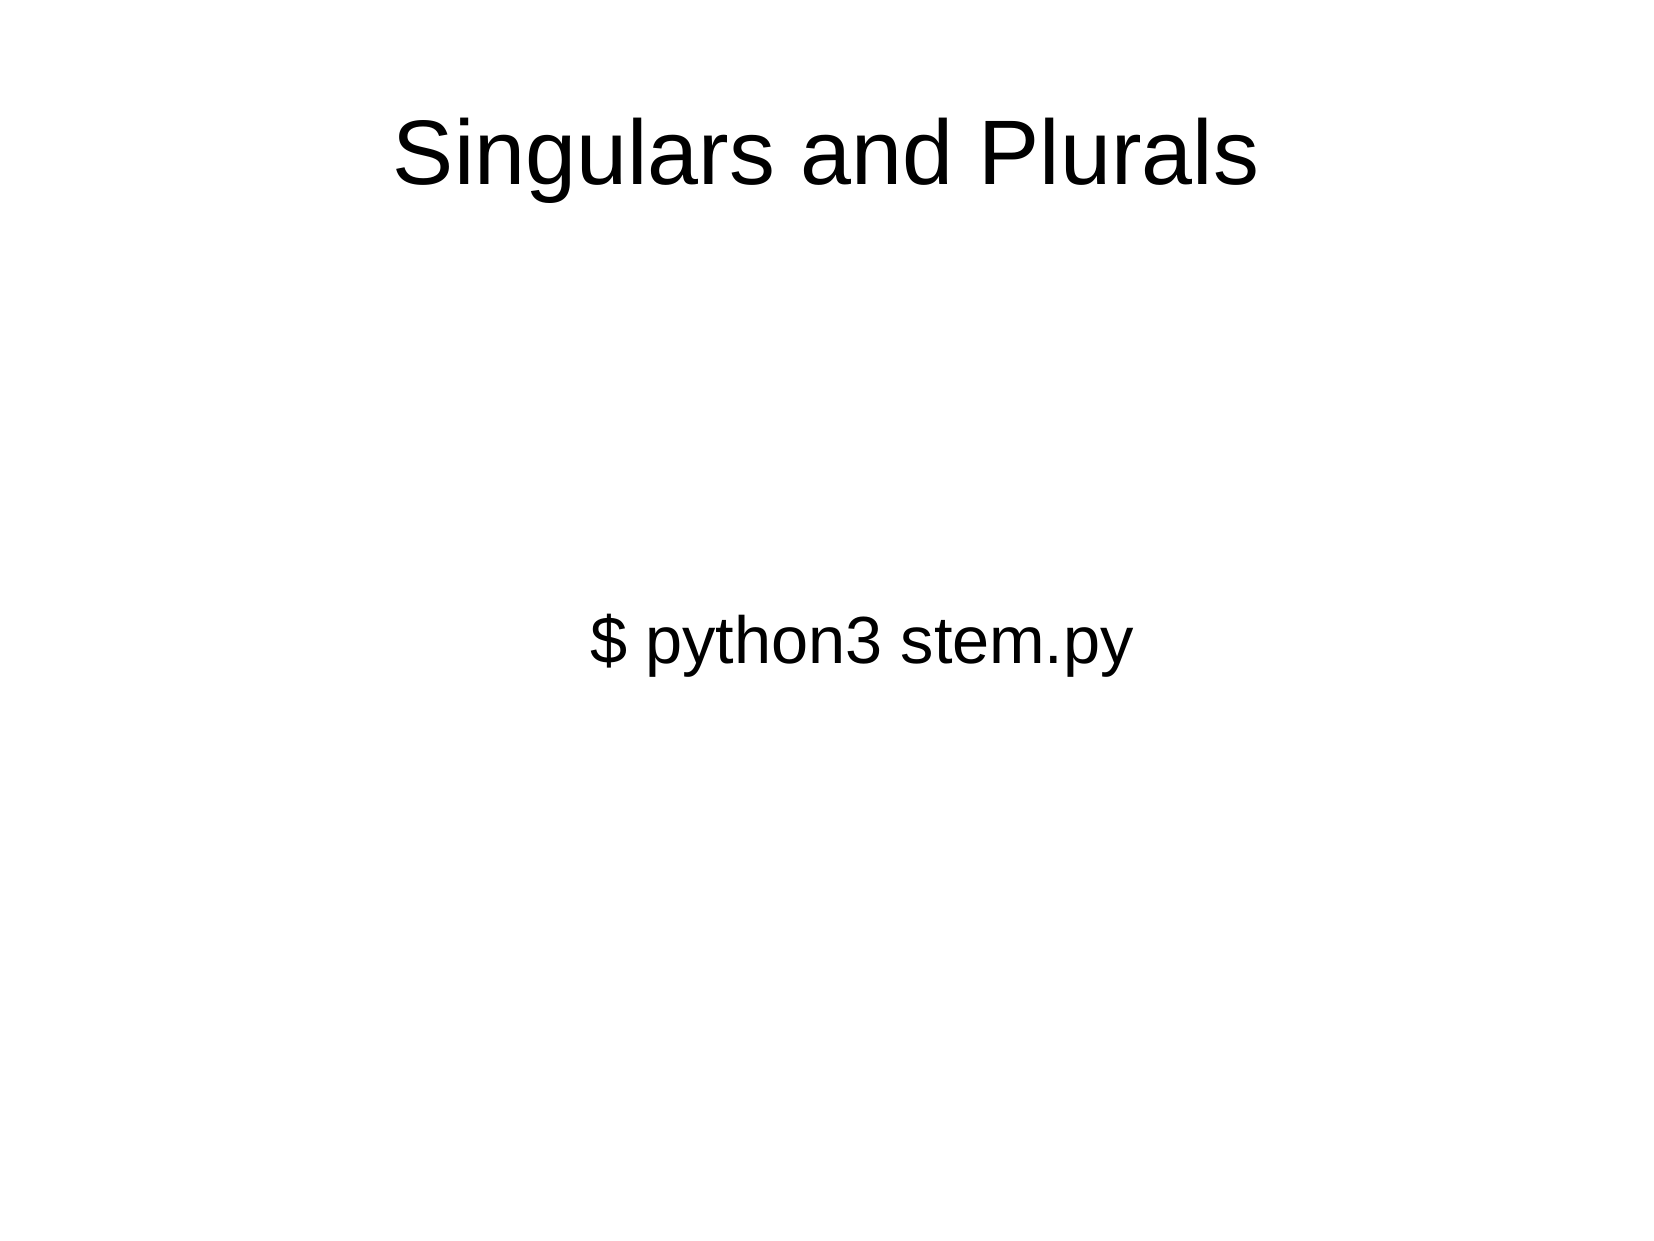

# Singulars and Plurals
$ python3 stem.py